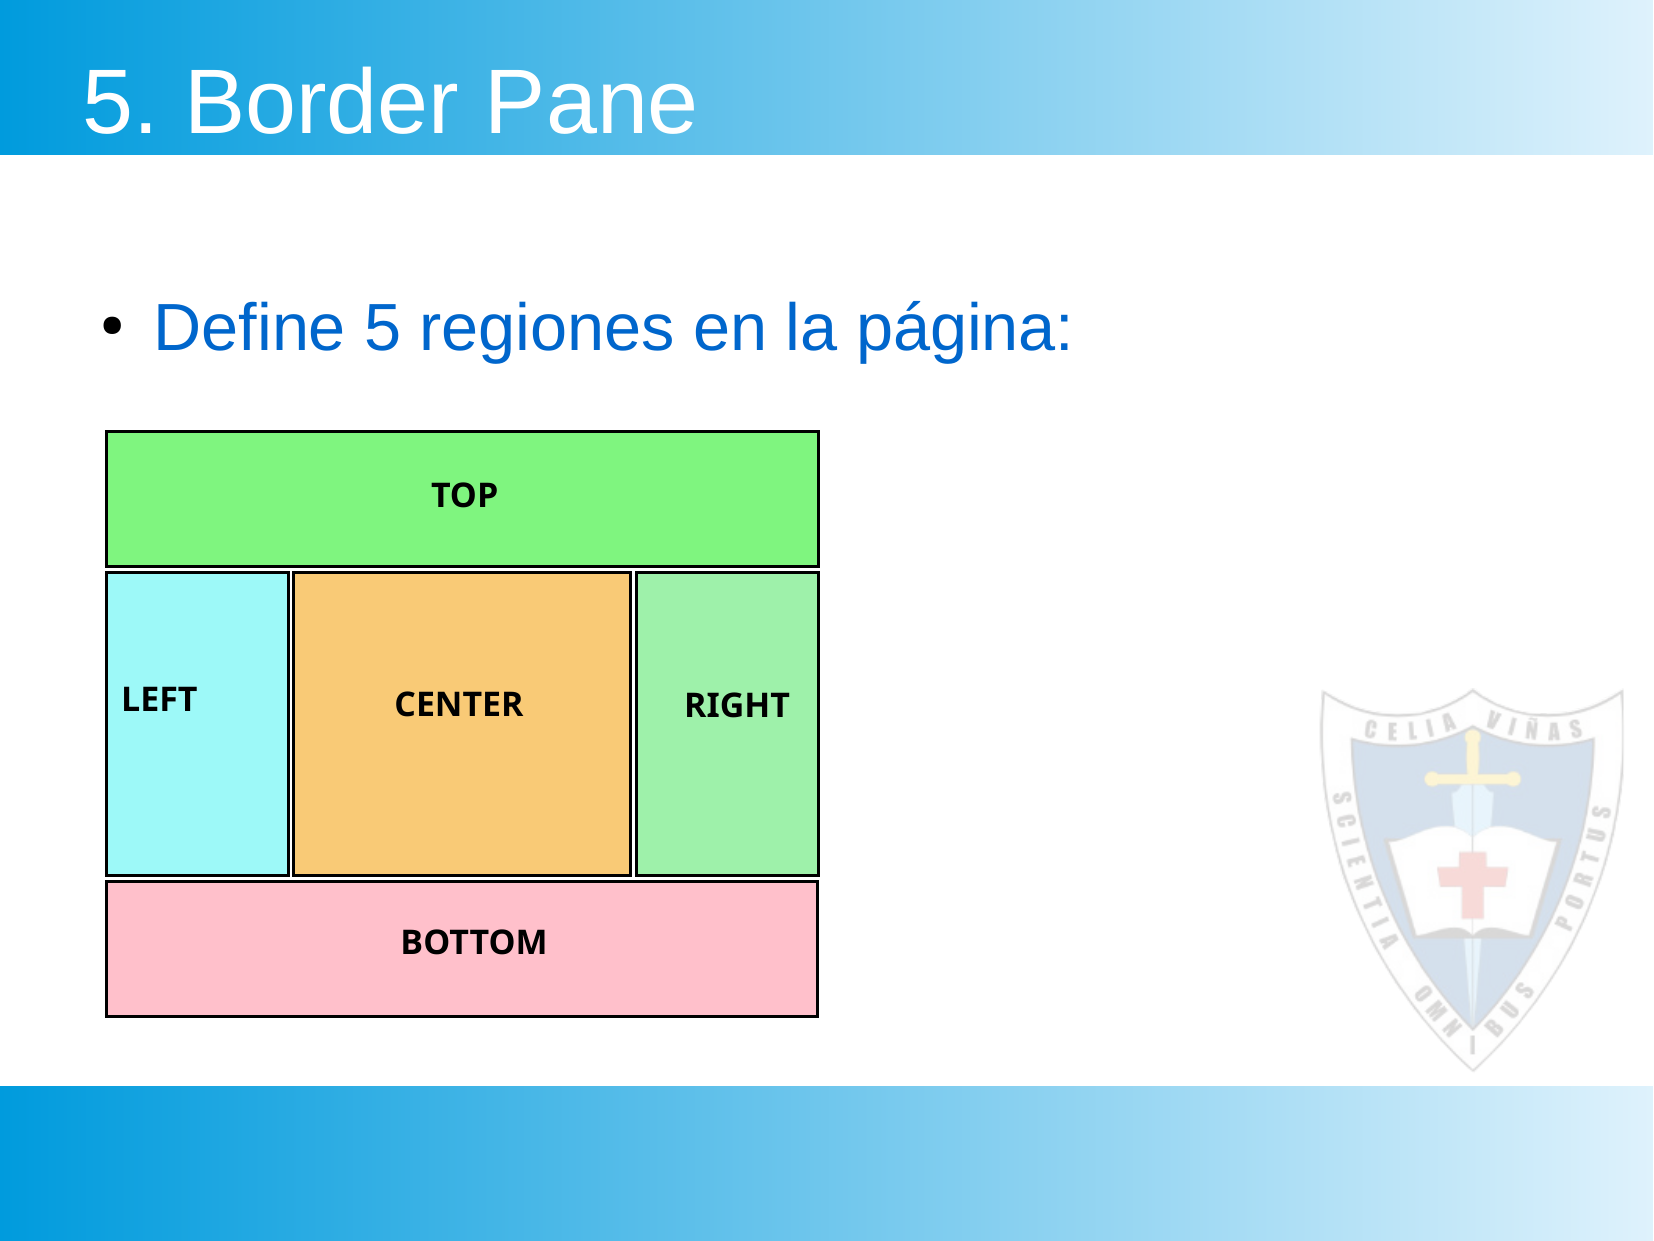

# 5. Border Pane
Define 5 regiones en la página: